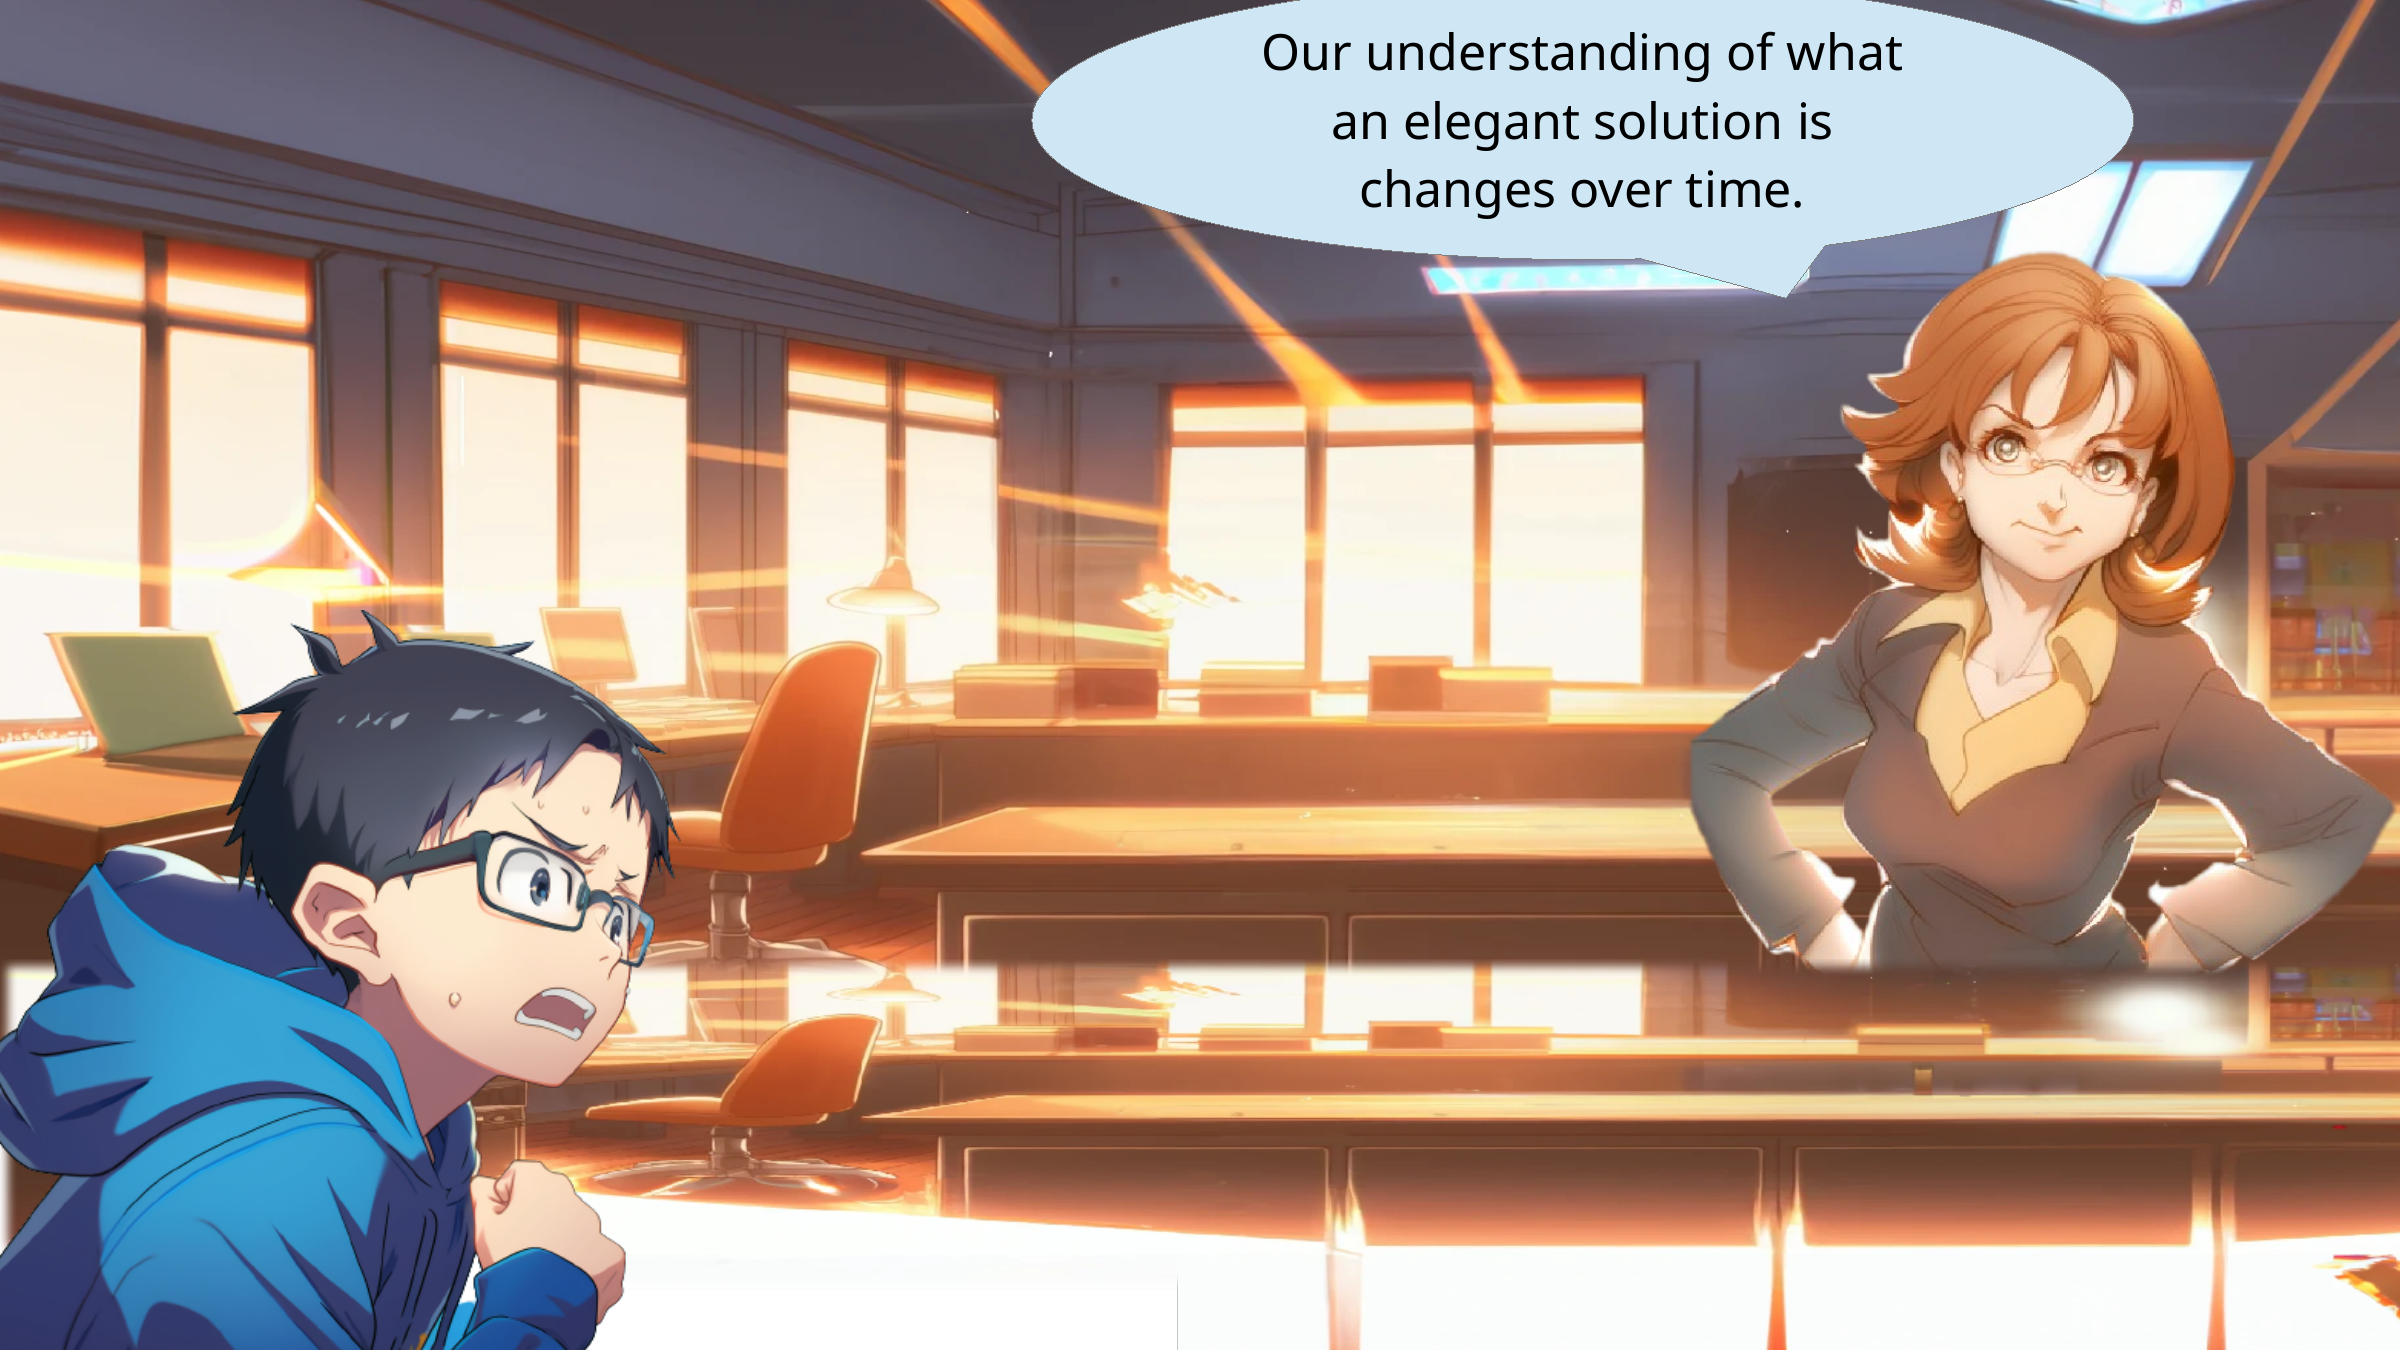

Our understanding of what
an elegant solution is
changes over time.